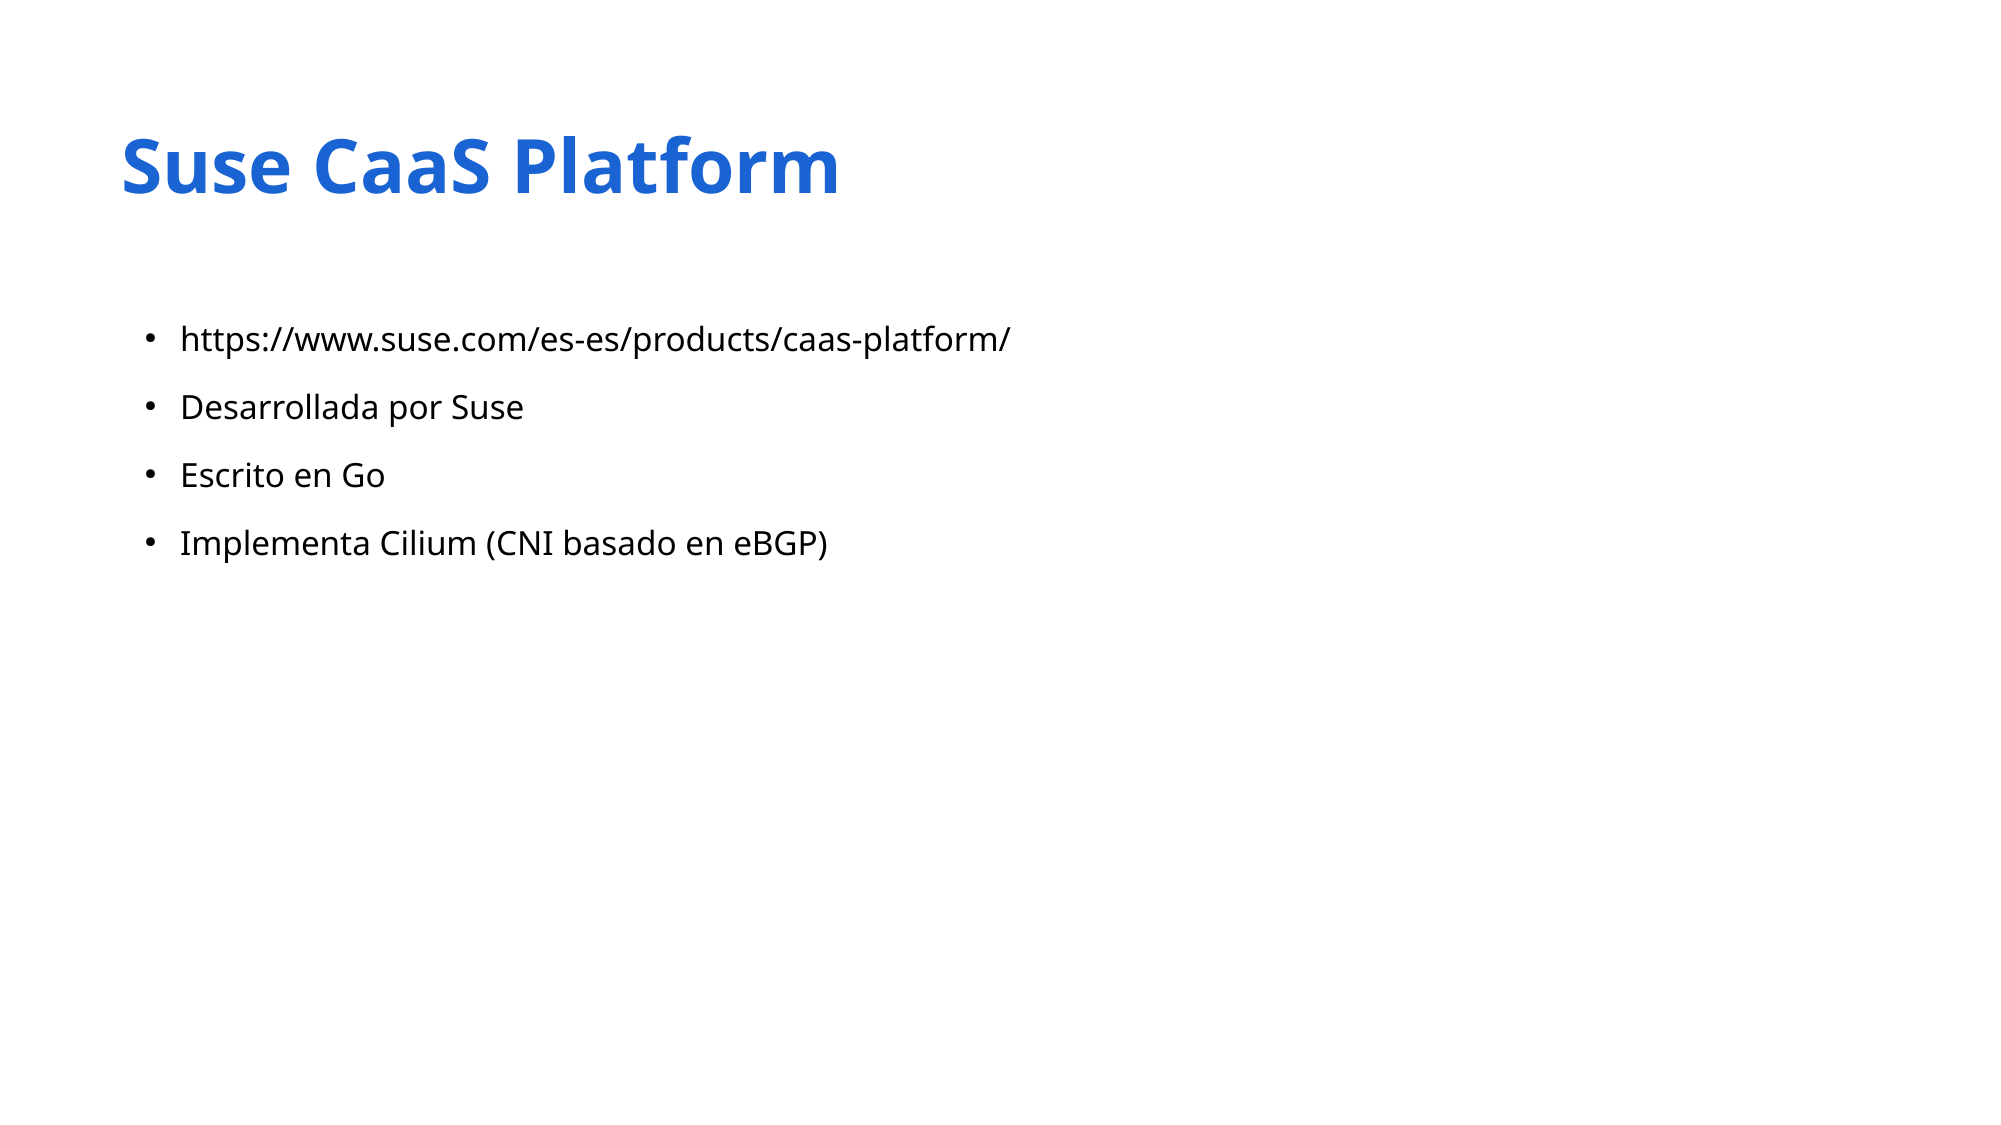

Suse CaaS Platform
https://www.suse.com/es-es/products/caas-platform/
Desarrollada por Suse
Escrito en Go
Implementa Cilium (CNI basado en eBGP)